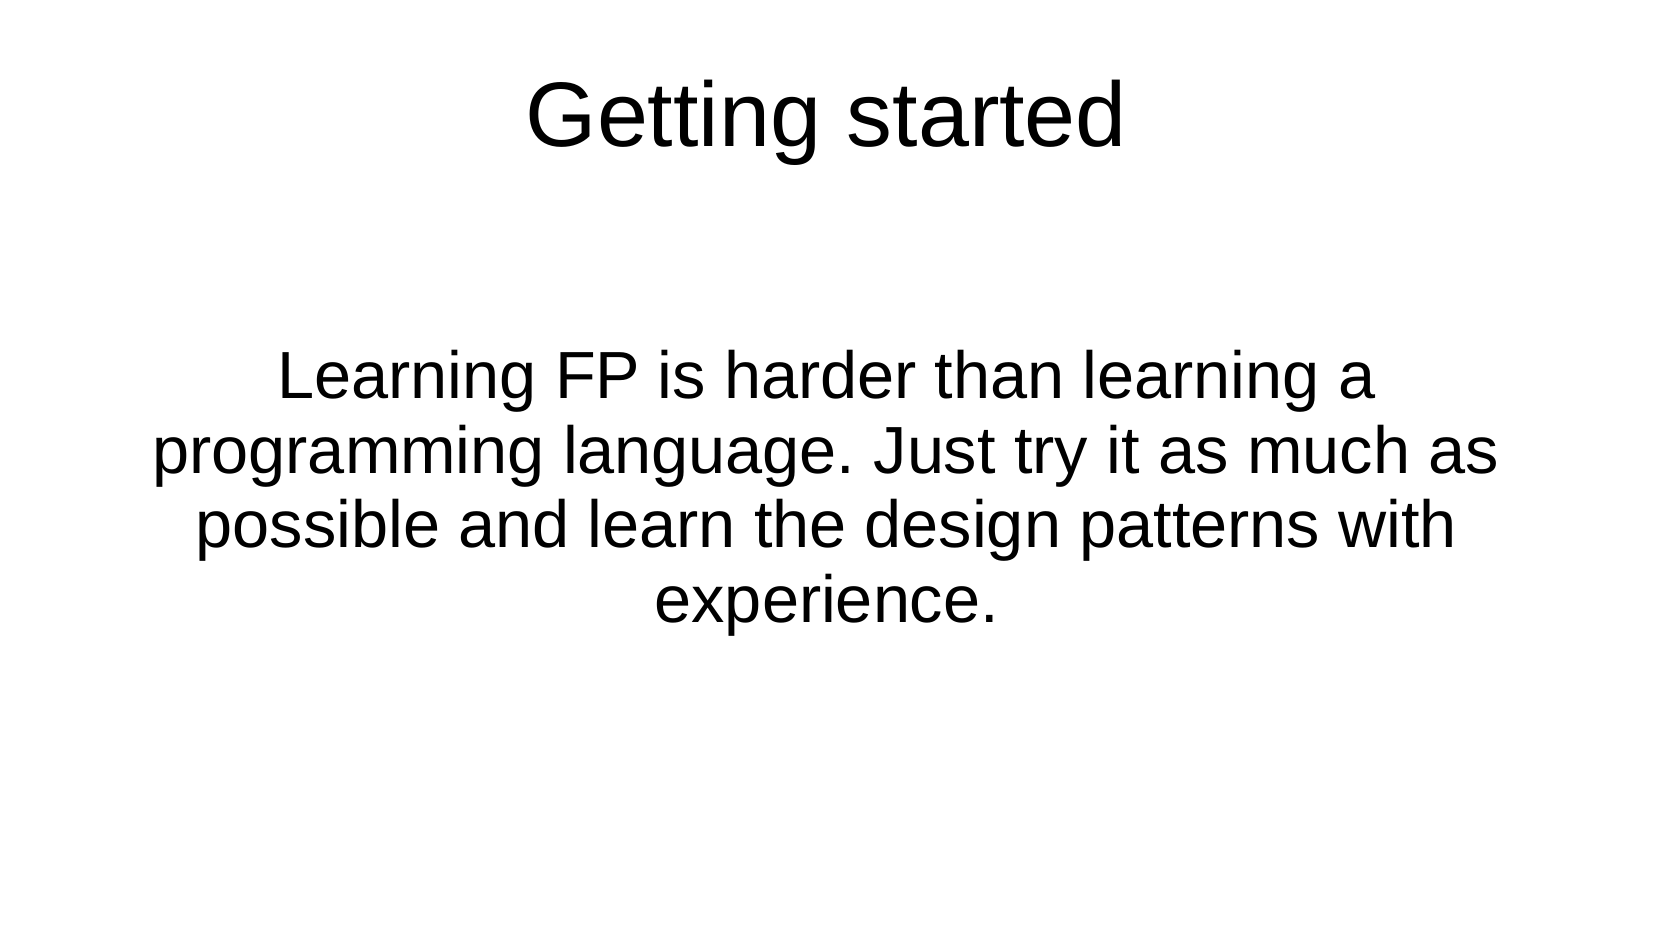

# Getting started
Learning FP is harder than learning a programming language. Just try it as much as possible and learn the design patterns with experience.